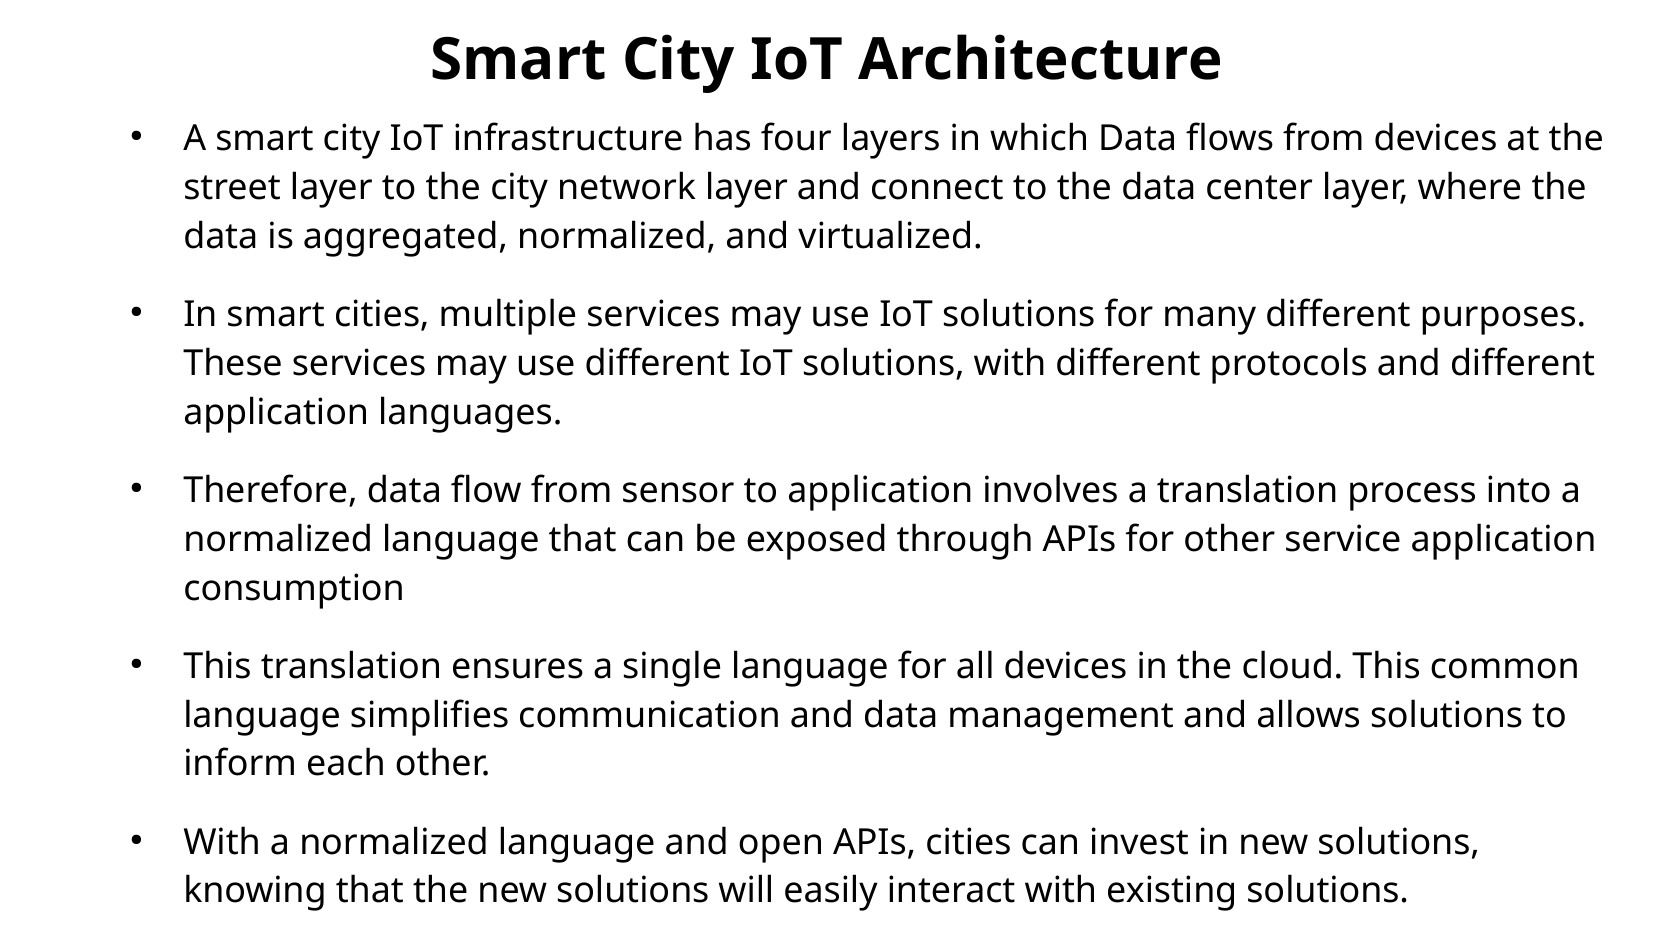

# Smart City IoT Architecture
A smart city IoT infrastructure has four layers in which Data flows from devices at the street layer to the city network layer and connect to the data center layer, where the data is aggregated, normalized, and virtualized.
In smart cities, multiple services may use IoT solutions for many different purposes. These services may use different IoT solutions, with different protocols and different application languages.
Therefore, data flow from sensor to application involves a translation process into a normalized language that can be exposed through APIs for other service application consumption
This translation ensures a single language for all devices in the cloud. This common language simplifies communication and data management and allows solutions to inform each other.
With a normalized language and open APIs, cities can invest in new solutions, knowing that the new solutions will easily interact with existing solutions.